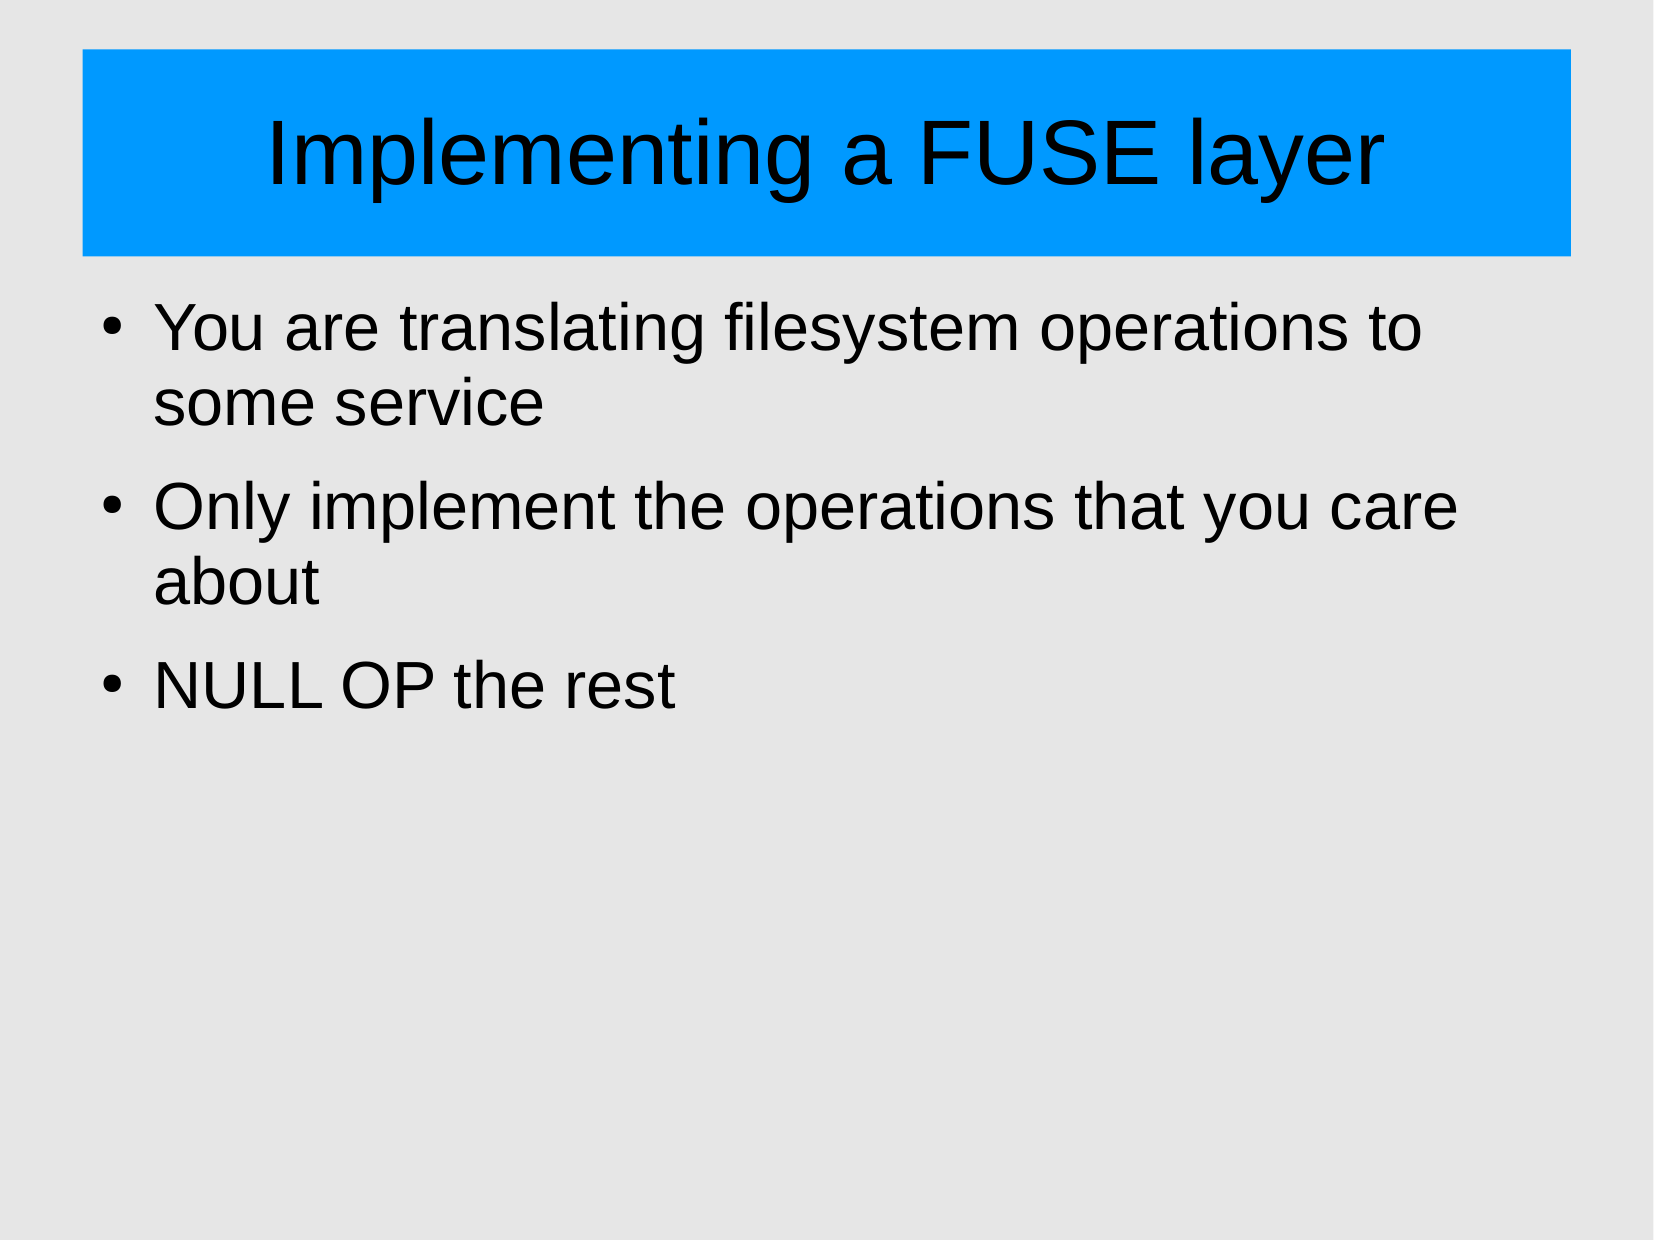

# Implementing a FUSE layer
You are translating filesystem operations to some service
Only implement the operations that you care about
NULL OP the rest